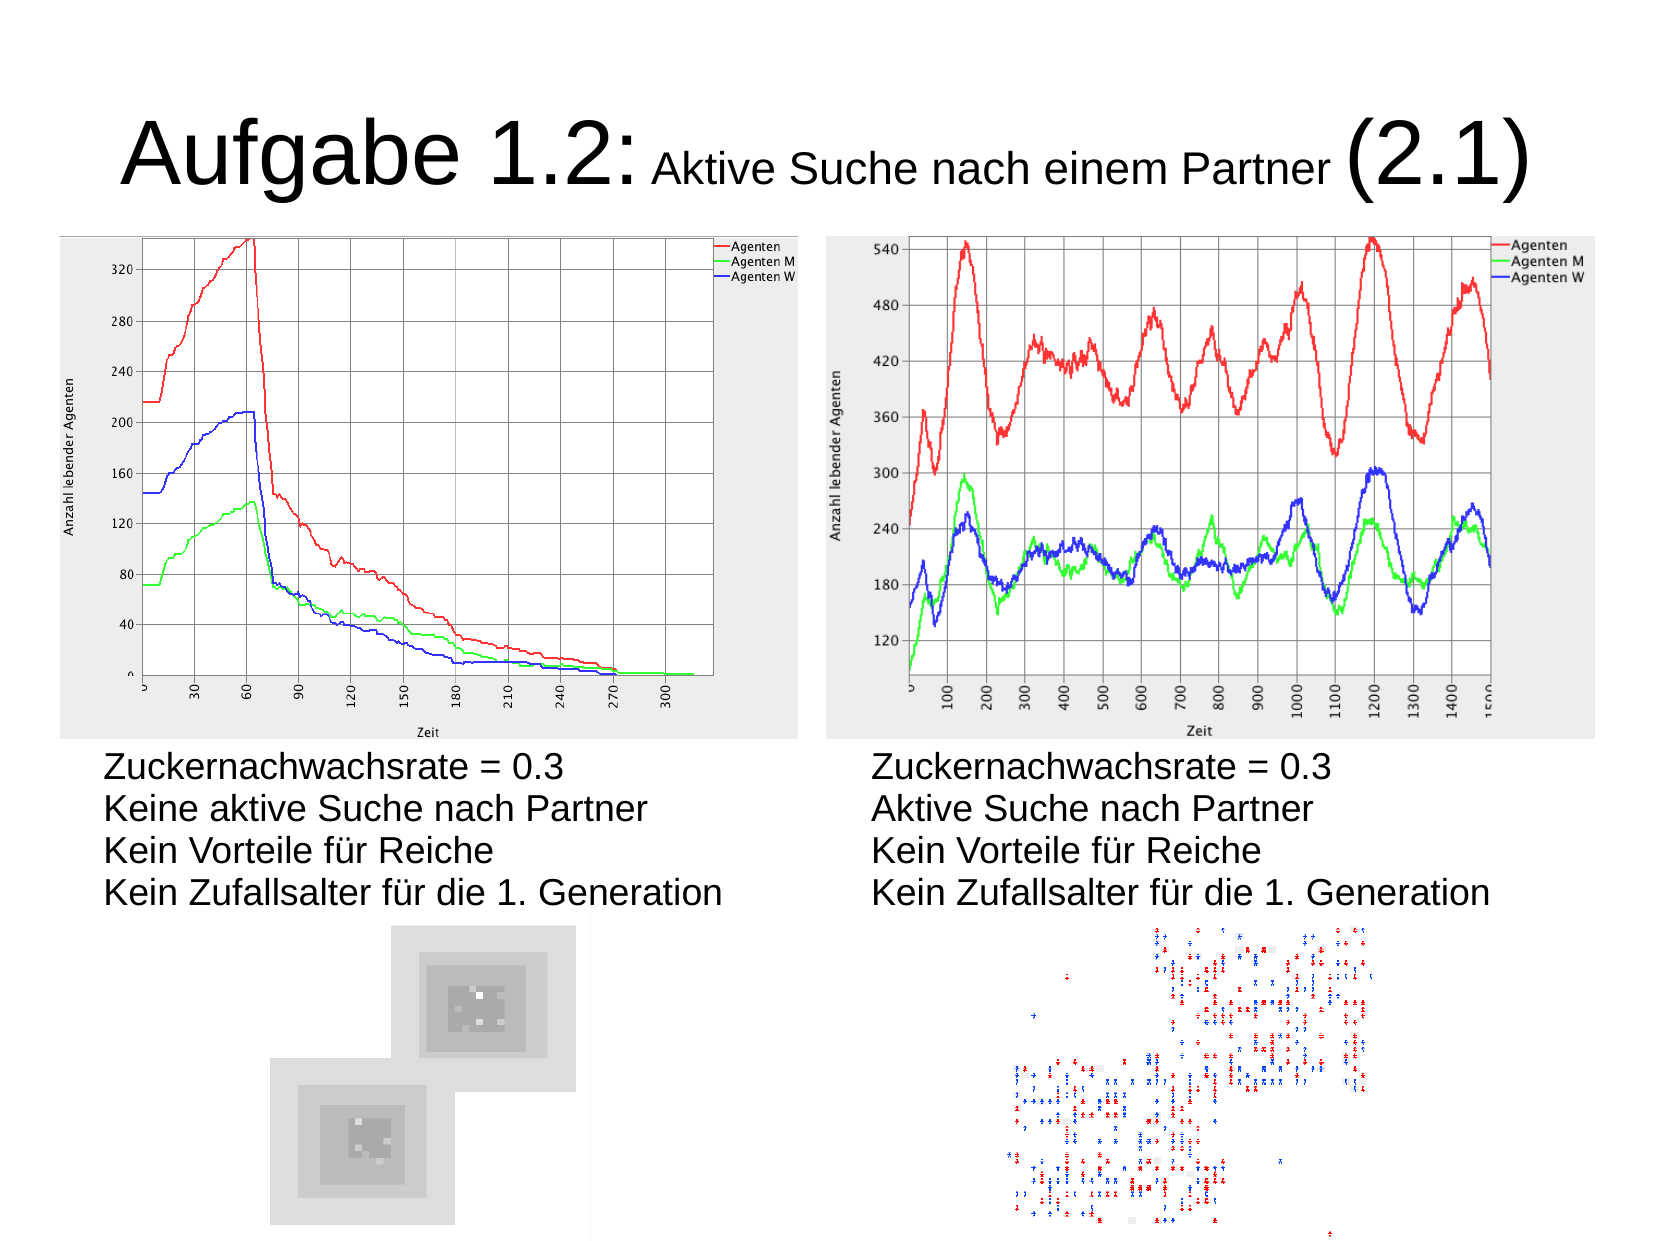

# Aufgabe 1.2: Aktive Suche nach einem Partner (2.1)
Zuckernachwachsrate = 0.3
Keine aktive Suche nach Partner
Kein Vorteile für Reiche
Kein Zufallsalter für die 1. Generation
Zuckernachwachsrate = 0.3
Aktive Suche nach Partner
Kein Vorteile für Reiche
Kein Zufallsalter für die 1. Generation